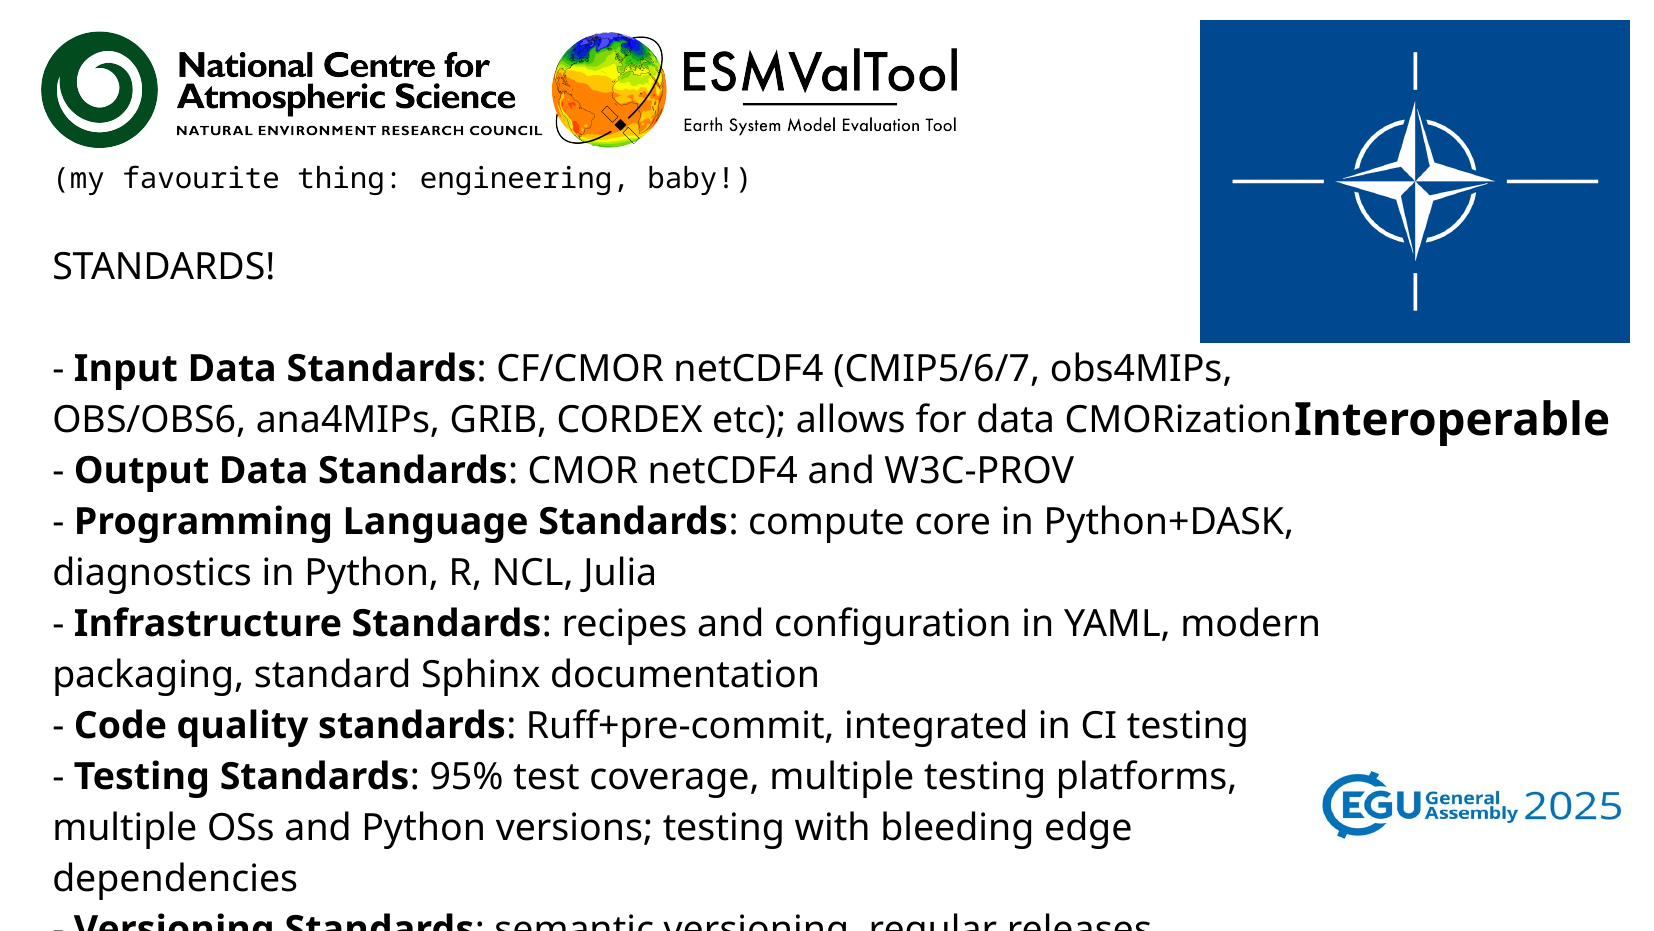

(my favourite thing: engineering, baby!)
STANDARDS!
- Input Data Standards: CF/CMOR netCDF4 (CMIP5/6/7, obs4MIPs, OBS/OBS6, ana4MIPs, GRIB, CORDEX etc); allows for data CMORization
- Output Data Standards: CMOR netCDF4 and W3C-PROV
- Programming Language Standards: compute core in Python+DASK, diagnostics in Python, R, NCL, Julia
- Infrastructure Standards: recipes and configuration in YAML, modern packaging, standard Sphinx documentation
- Code quality standards: Ruff+pre-commit, integrated in CI testing
- Testing Standards: 95% test coverage, multiple testing platforms, multiple OSs and Python versions; testing with bleeding edge dependencies
- Versioning Standards: semantic versioning, regular releases
- Deployment Standards: packaged and deployed on multiple Python package indices; containers via DockerHub; deployed on HPCs
 Interoperable